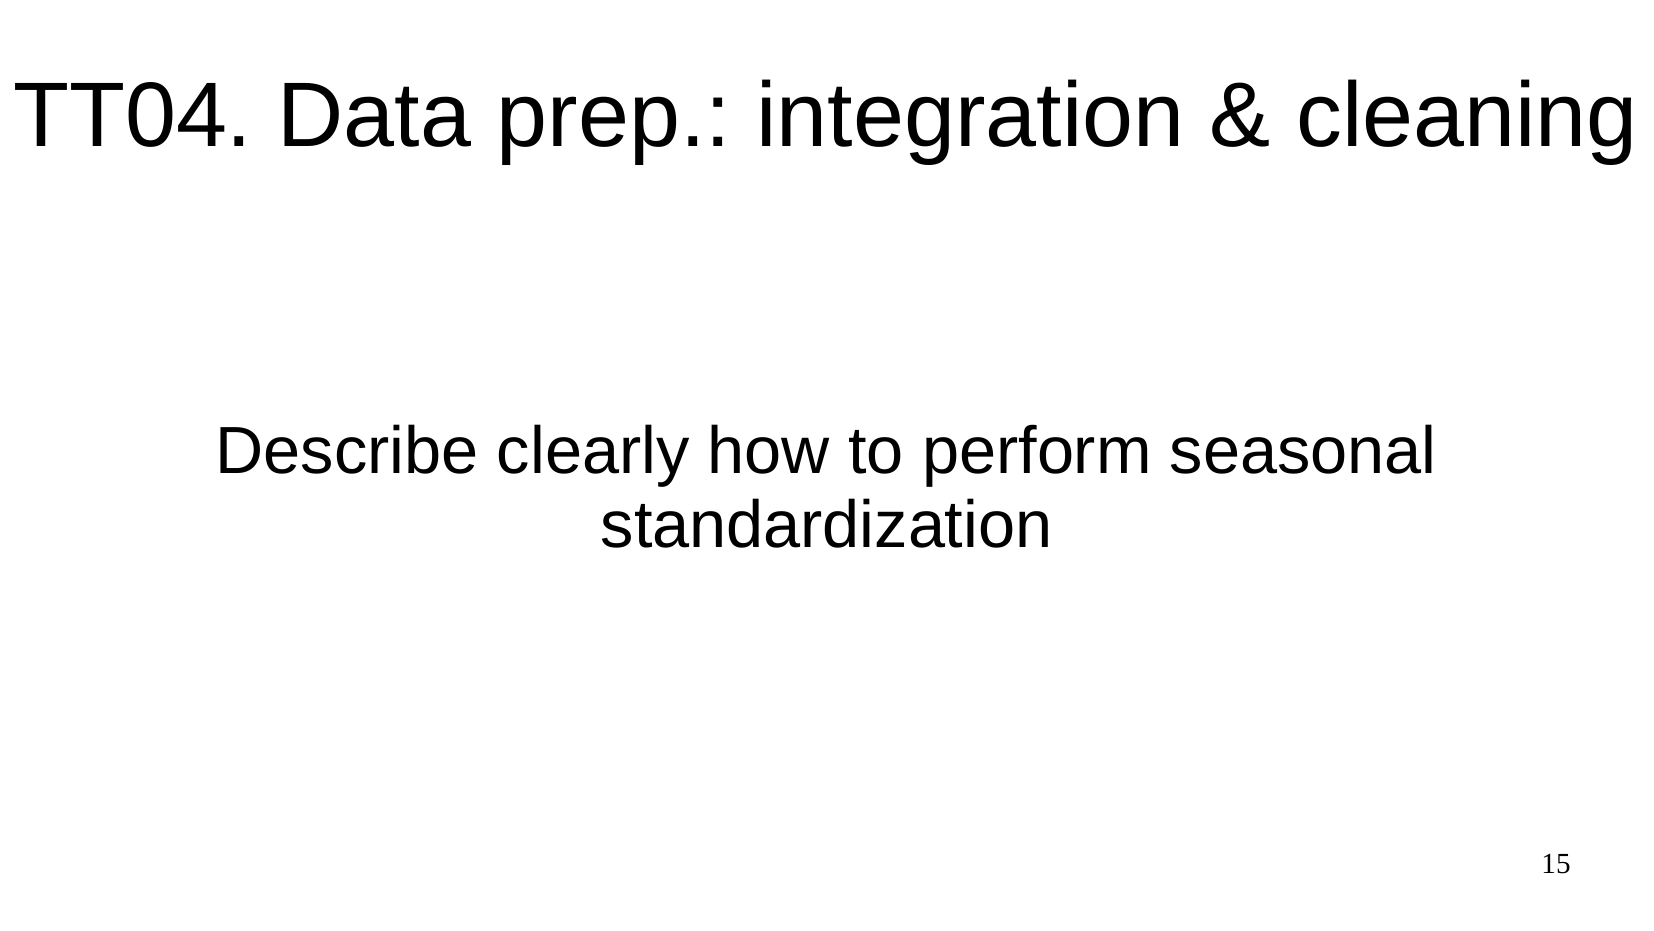

TT04. Data prep.: integration & cleaning
# Describe clearly how to perform seasonal standardization
15